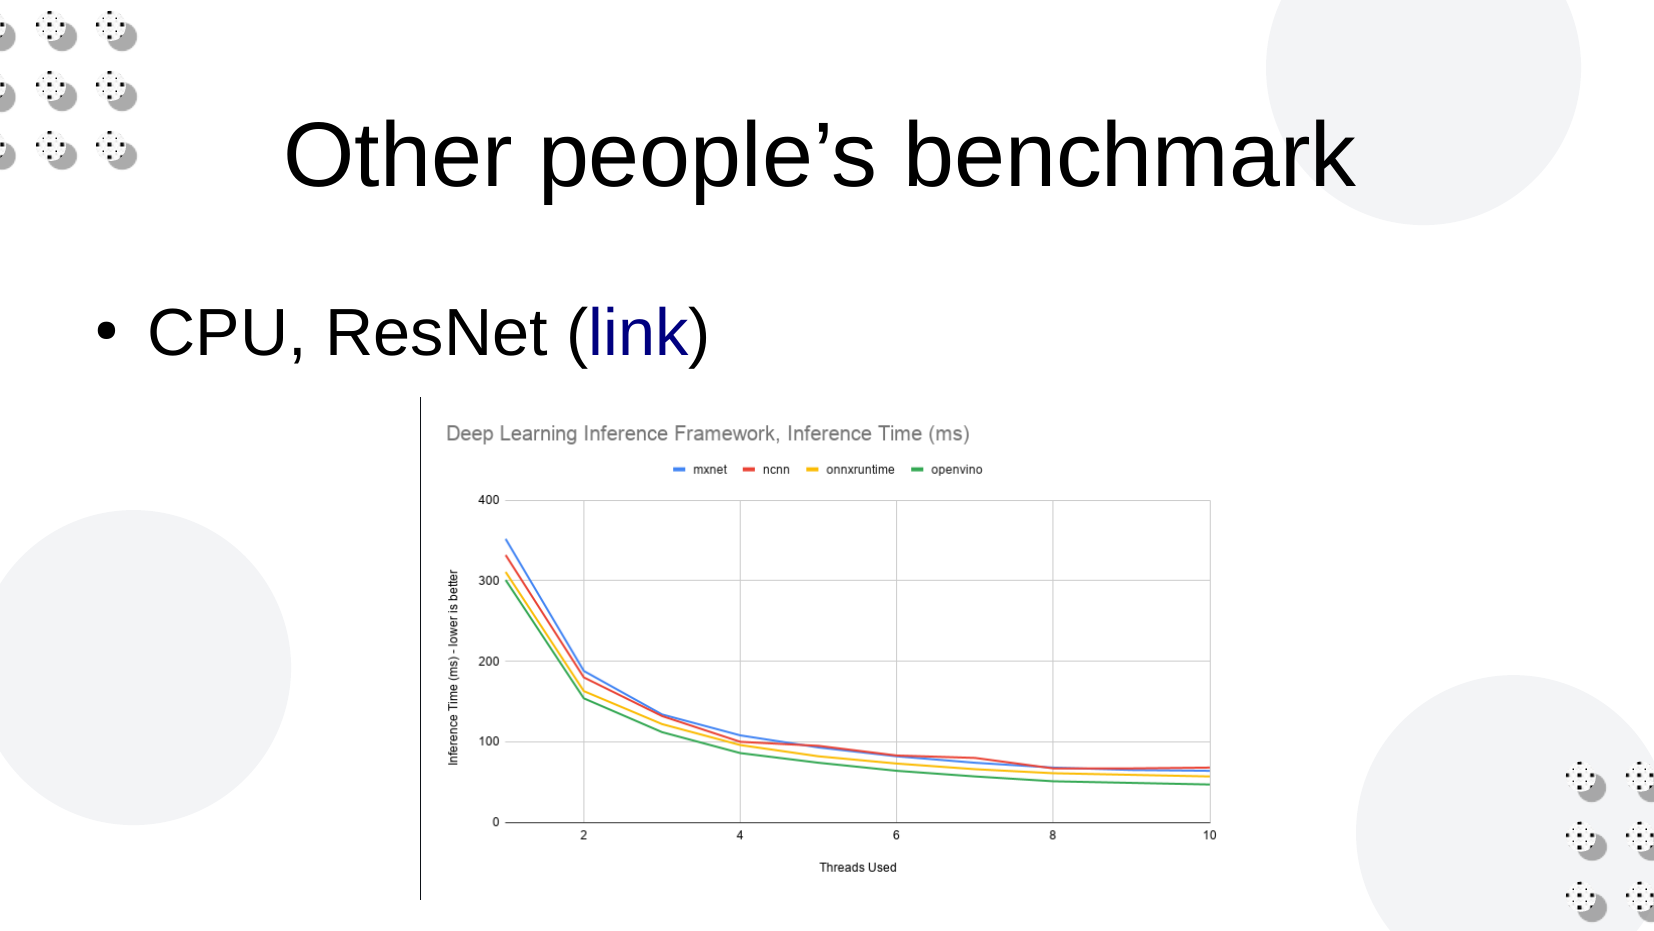

# Other people’s benchmark
CPU, ResNet (link)